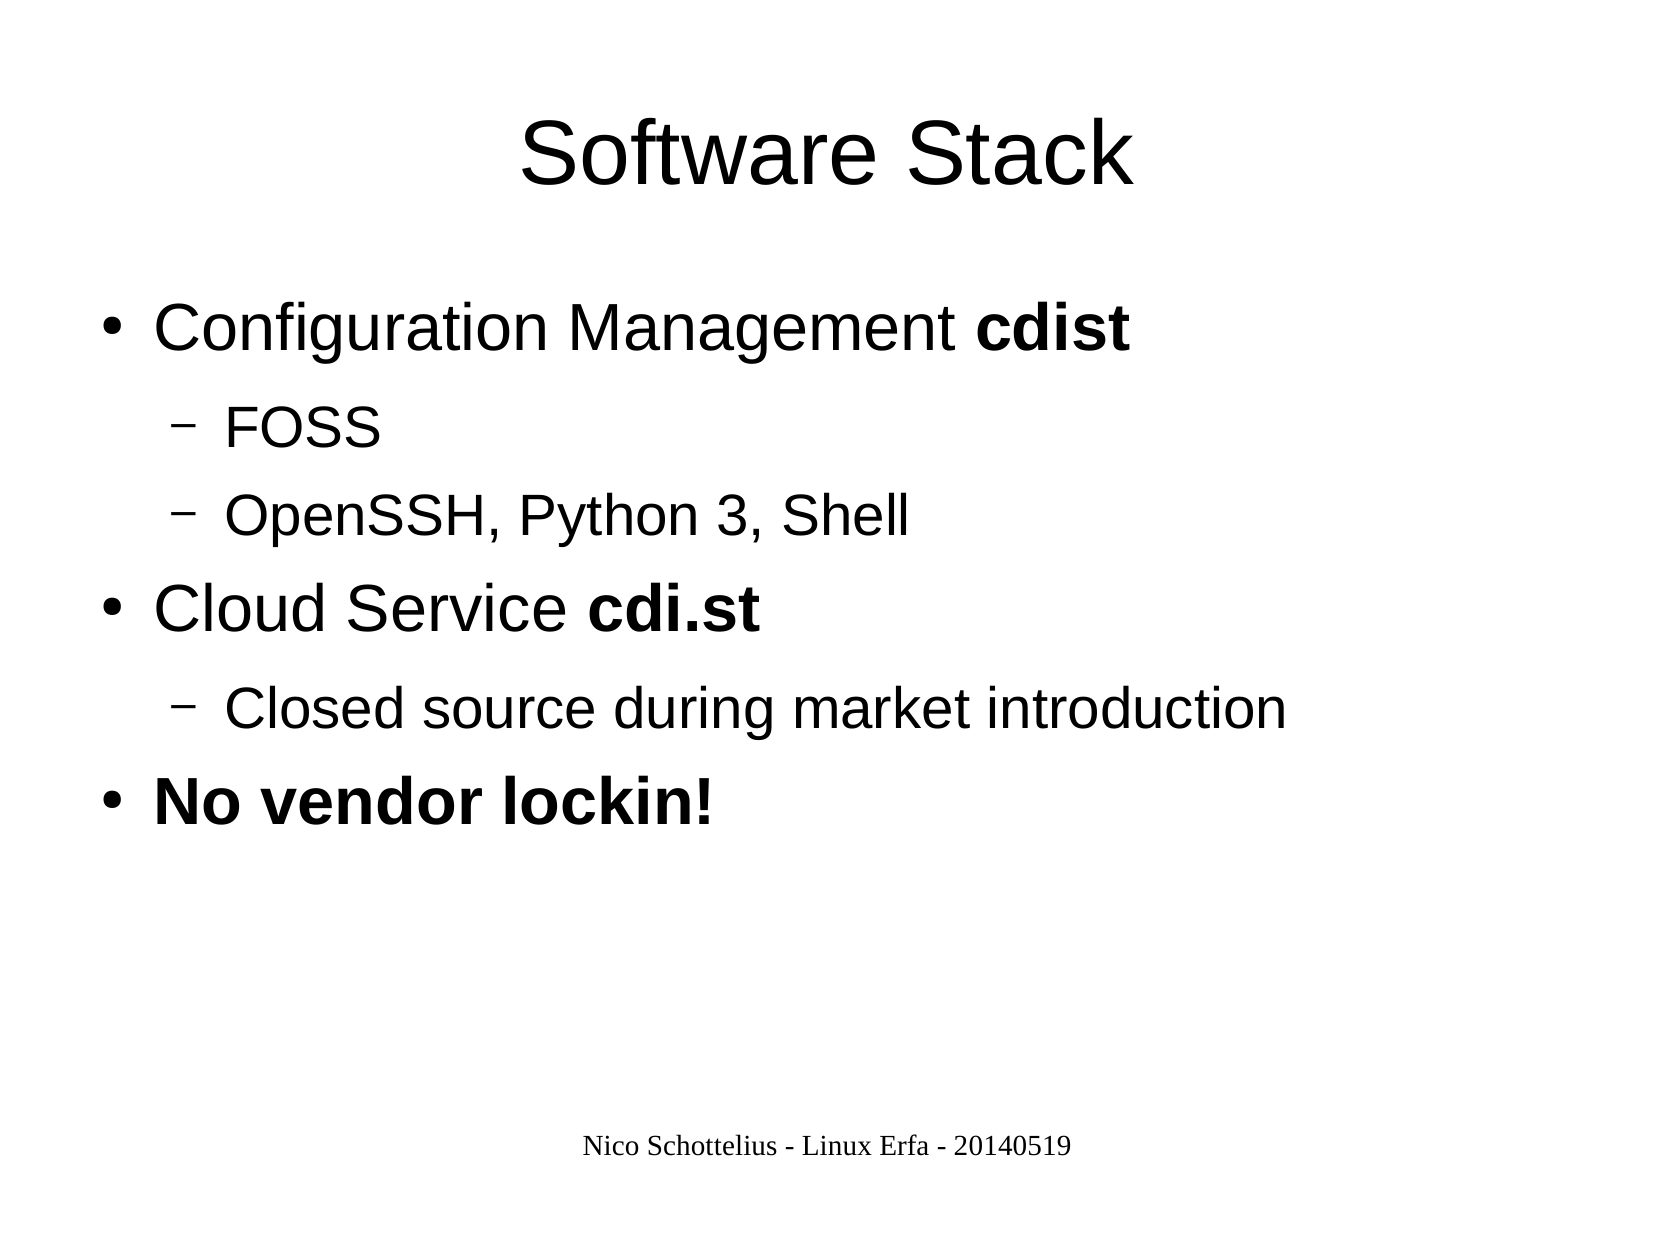

# Software Stack
Configuration Management cdist
FOSS
OpenSSH, Python 3, Shell
Cloud Service cdi.st
Closed source during market introduction
No vendor lockin!
Nico Schottelius - Linux Erfa - 20140519